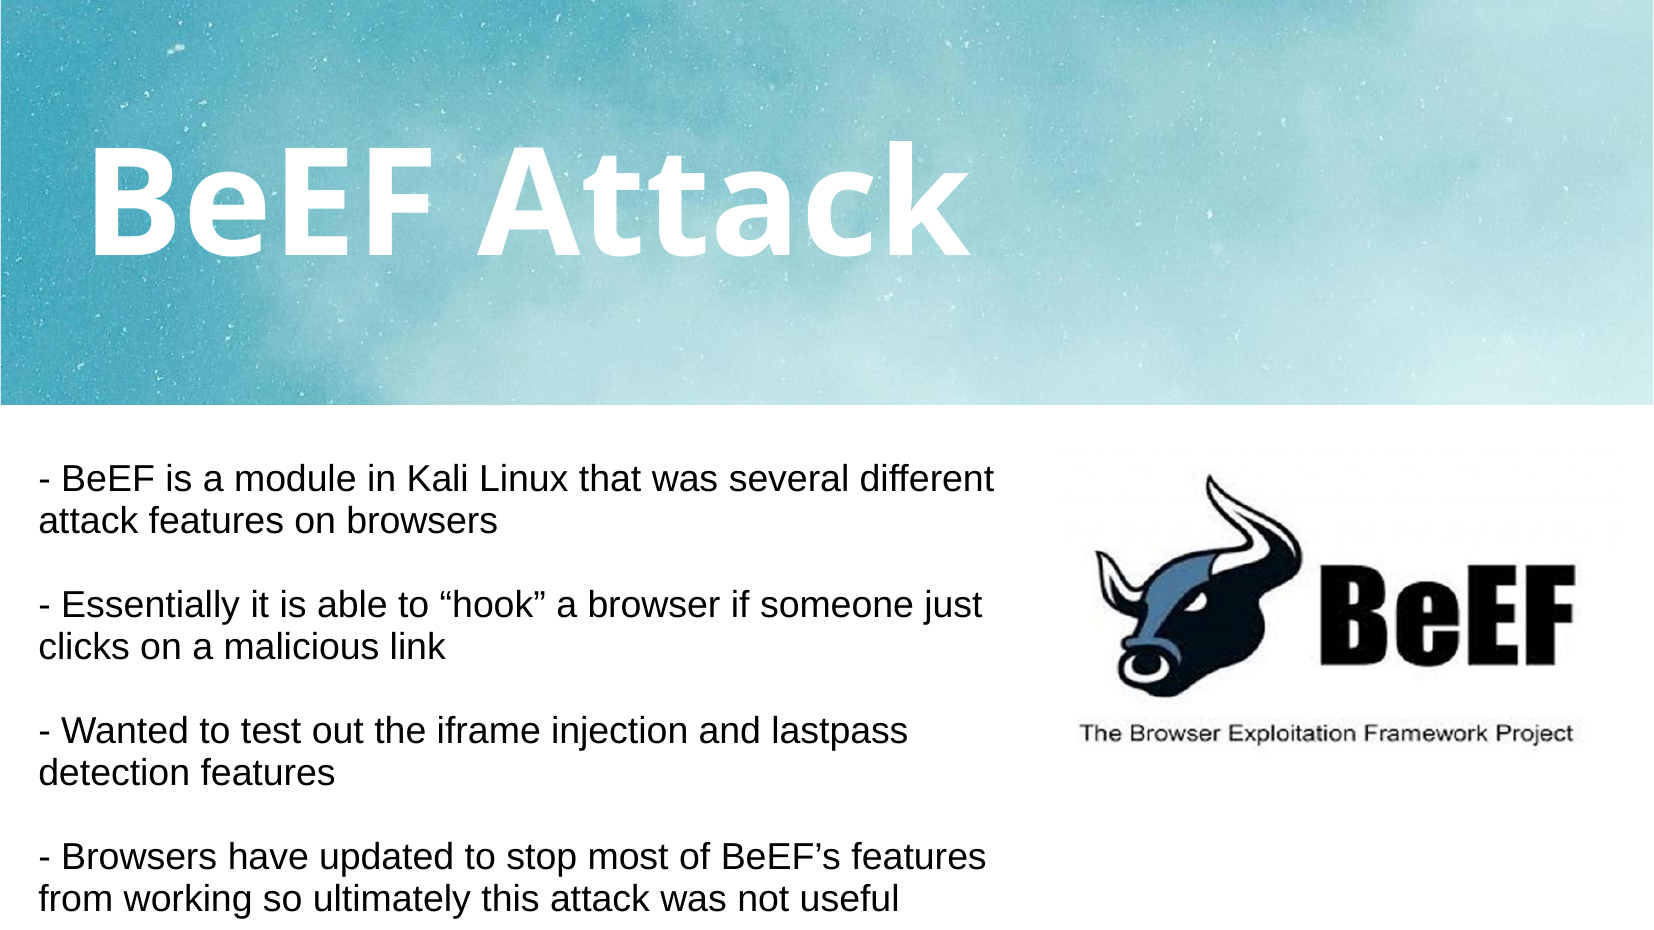

# BeEF Attack
- BeEF is a module in Kali Linux that was several different attack features on browsers
- Essentially it is able to “hook” a browser if someone just clicks on a malicious link
- Wanted to test out the iframe injection and lastpass detection features
- Browsers have updated to stop most of BeEF’s features from working so ultimately this attack was not useful